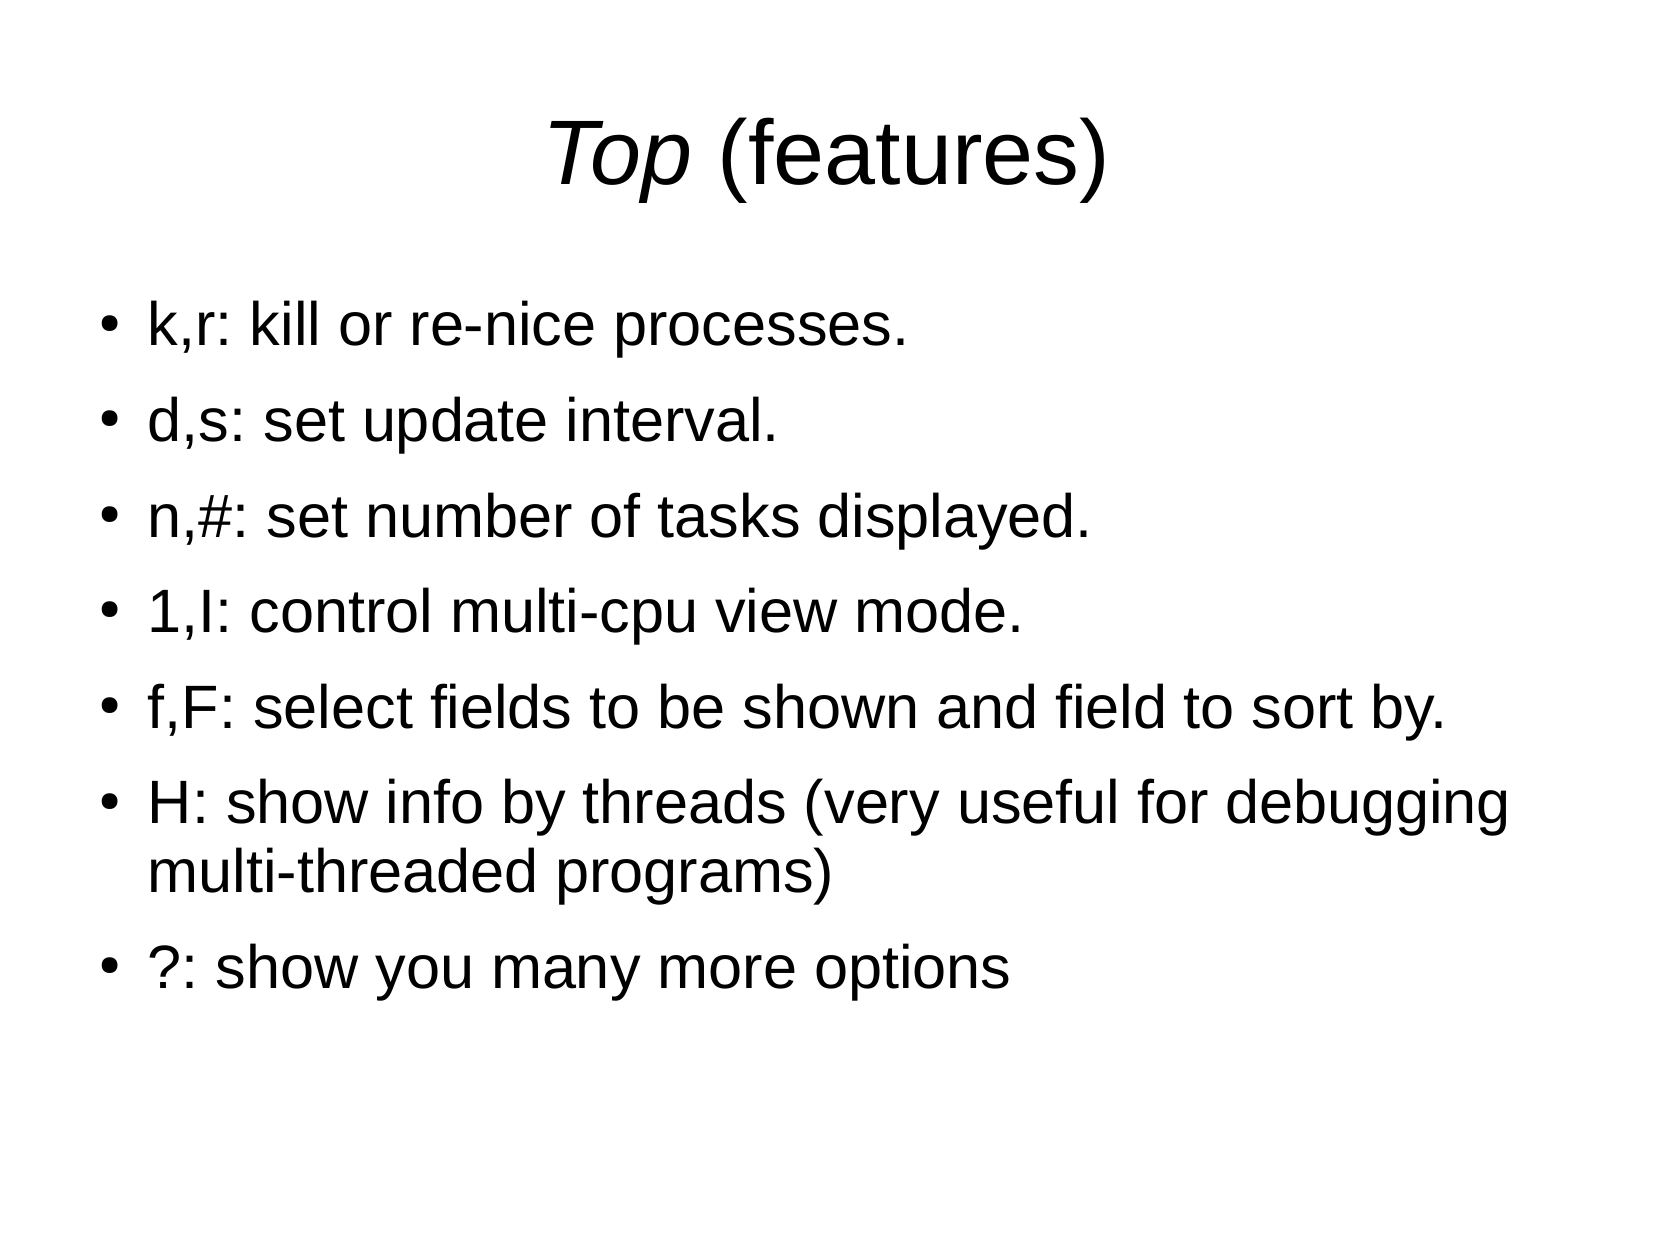

# Top (features)
k,r: kill or re-nice processes.
d,s: set update interval.
n,#: set number of tasks displayed.
1,I: control multi-cpu view mode.
f,F: select fields to be shown and field to sort by.
H: show info by threads (very useful for debugging multi-threaded programs)
?: show you many more options